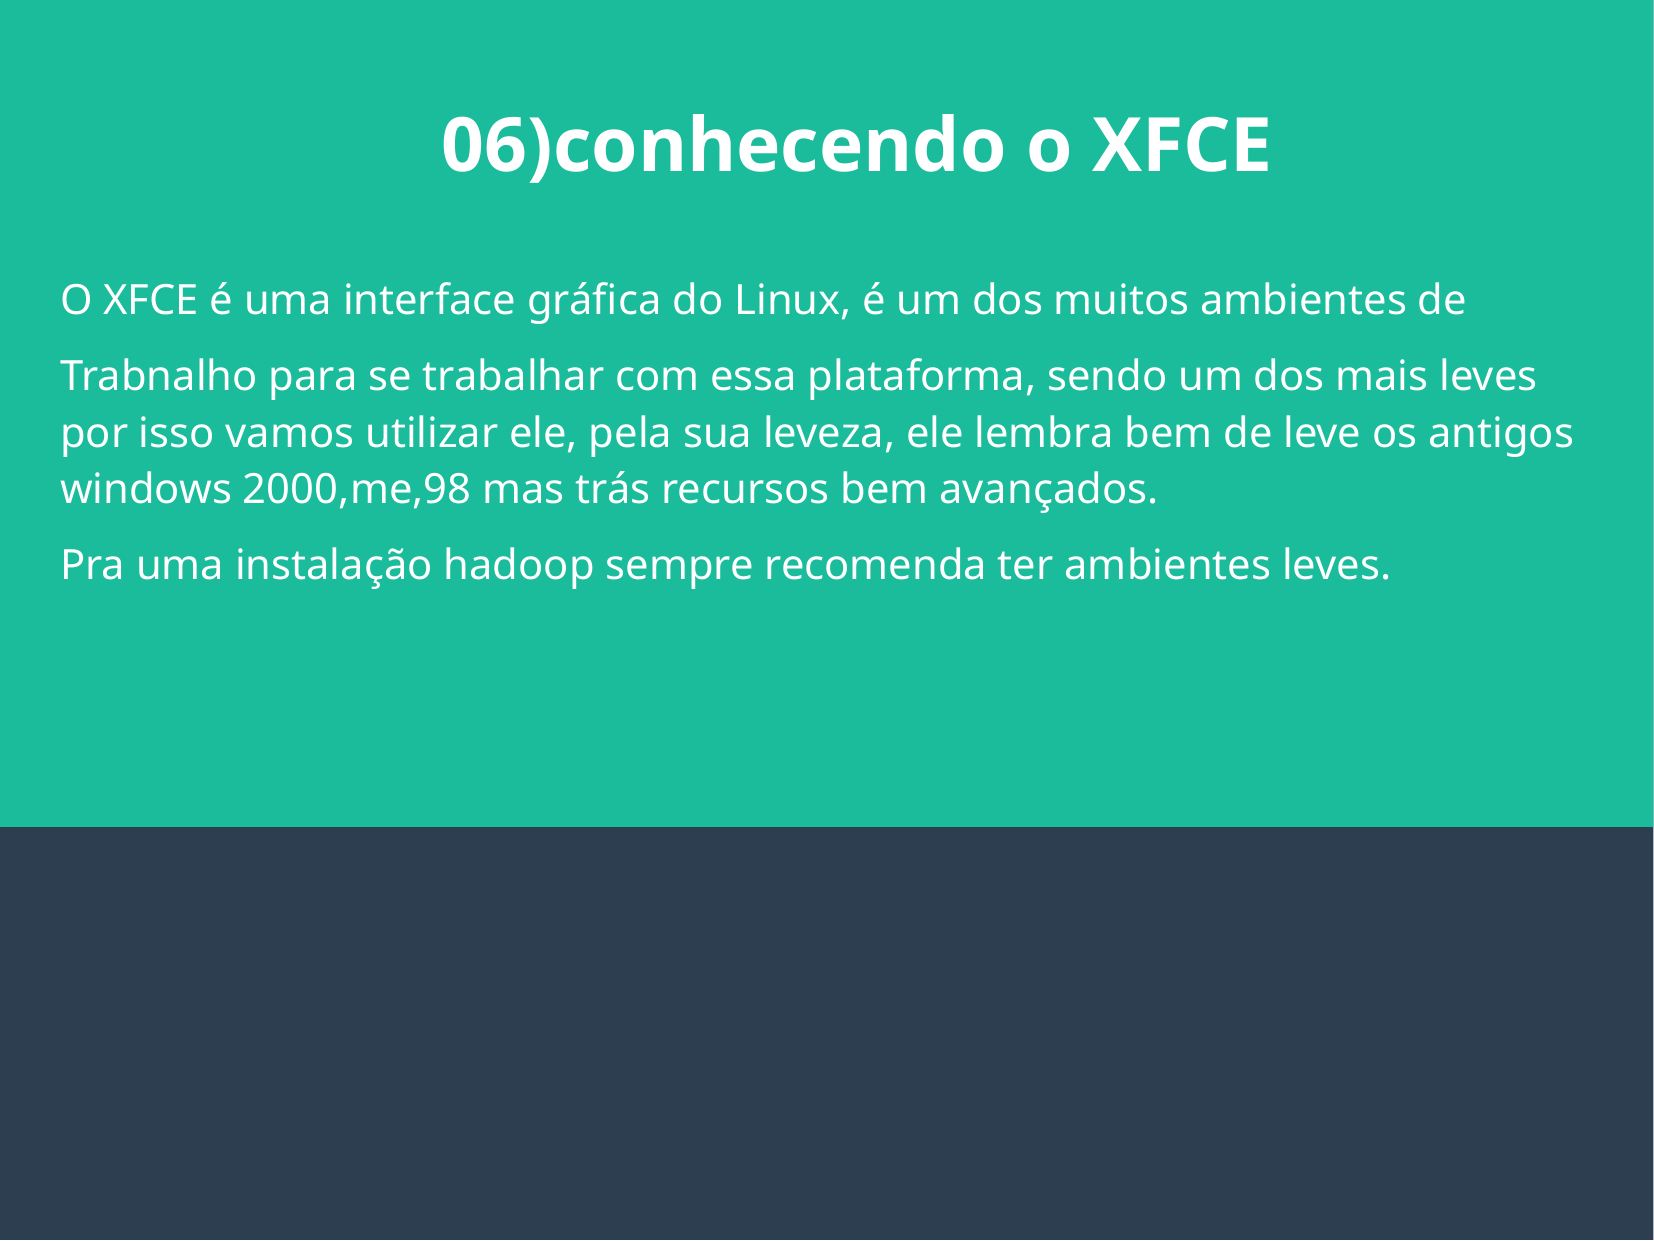

# 06)conhecendo o XFCE
O XFCE é uma interface gráfica do Linux, é um dos muitos ambientes de
Trabnalho para se trabalhar com essa plataforma, sendo um dos mais leves por isso vamos utilizar ele, pela sua leveza, ele lembra bem de leve os antigos windows 2000,me,98 mas trás recursos bem avançados.
Pra uma instalação hadoop sempre recomenda ter ambientes leves.